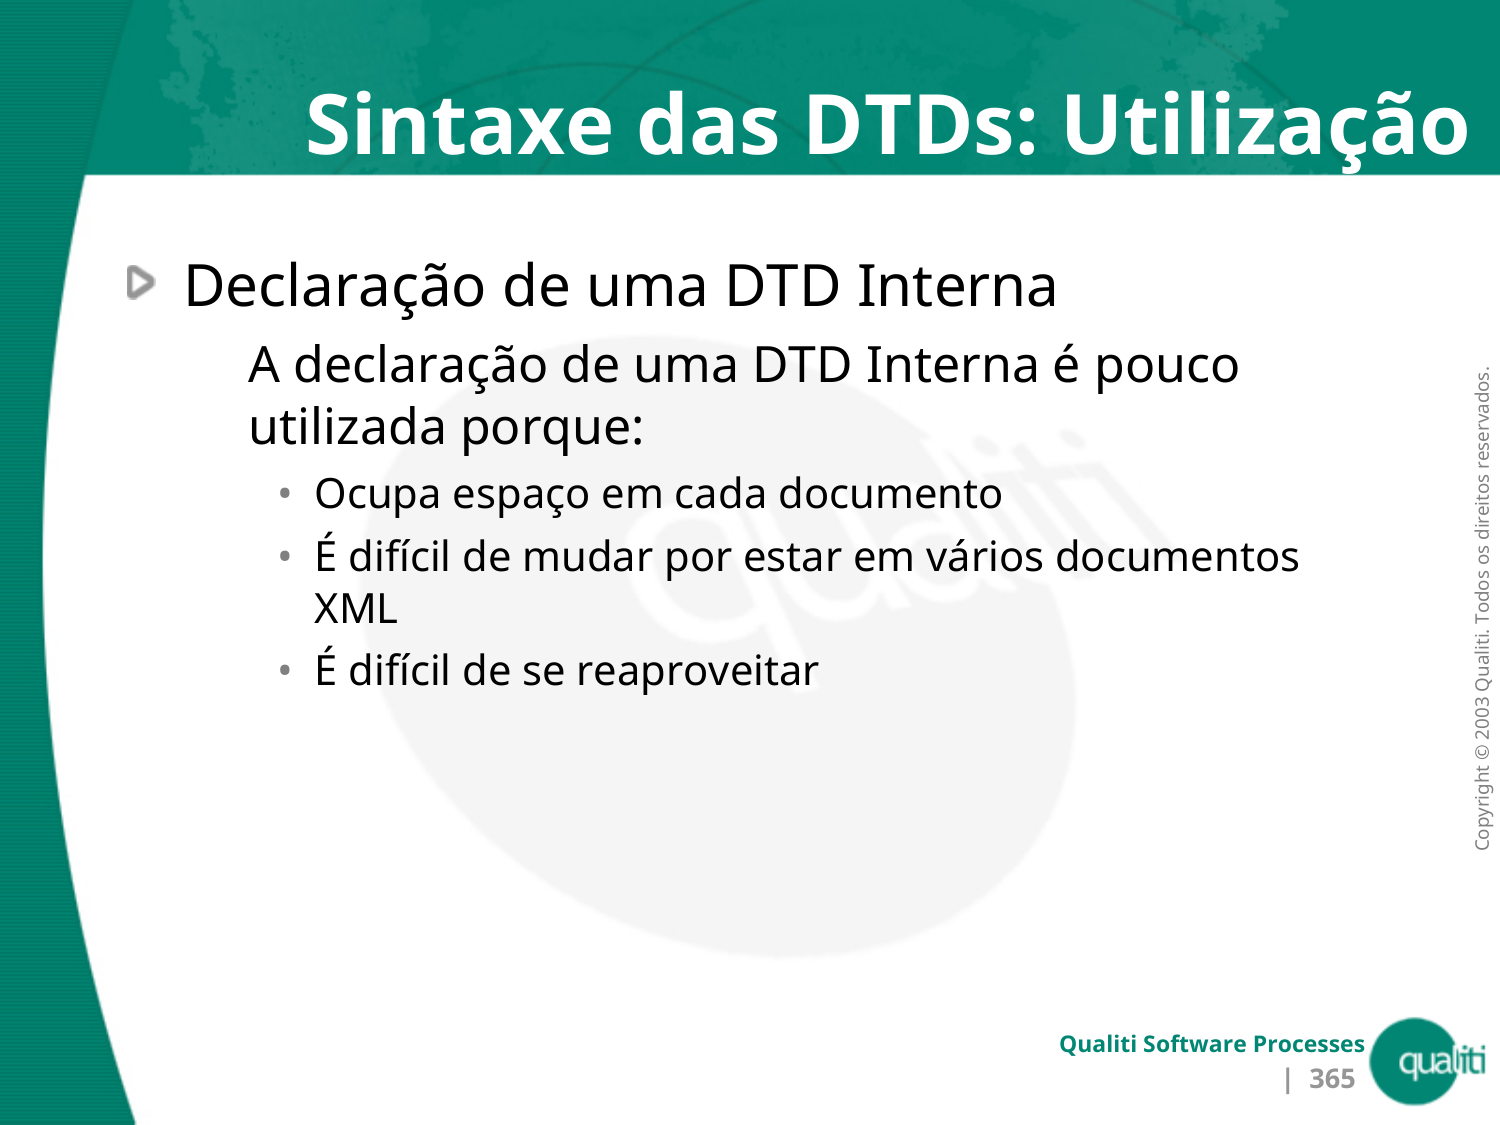

# Sintaxe das DTDs: Utilização
Declaração de uma DTD Interna
A declaração de uma DTD Interna é pouco utilizada porque:
Ocupa espaço em cada documento
É difícil de mudar por estar em vários documentos XML
É difícil de se reaproveitar